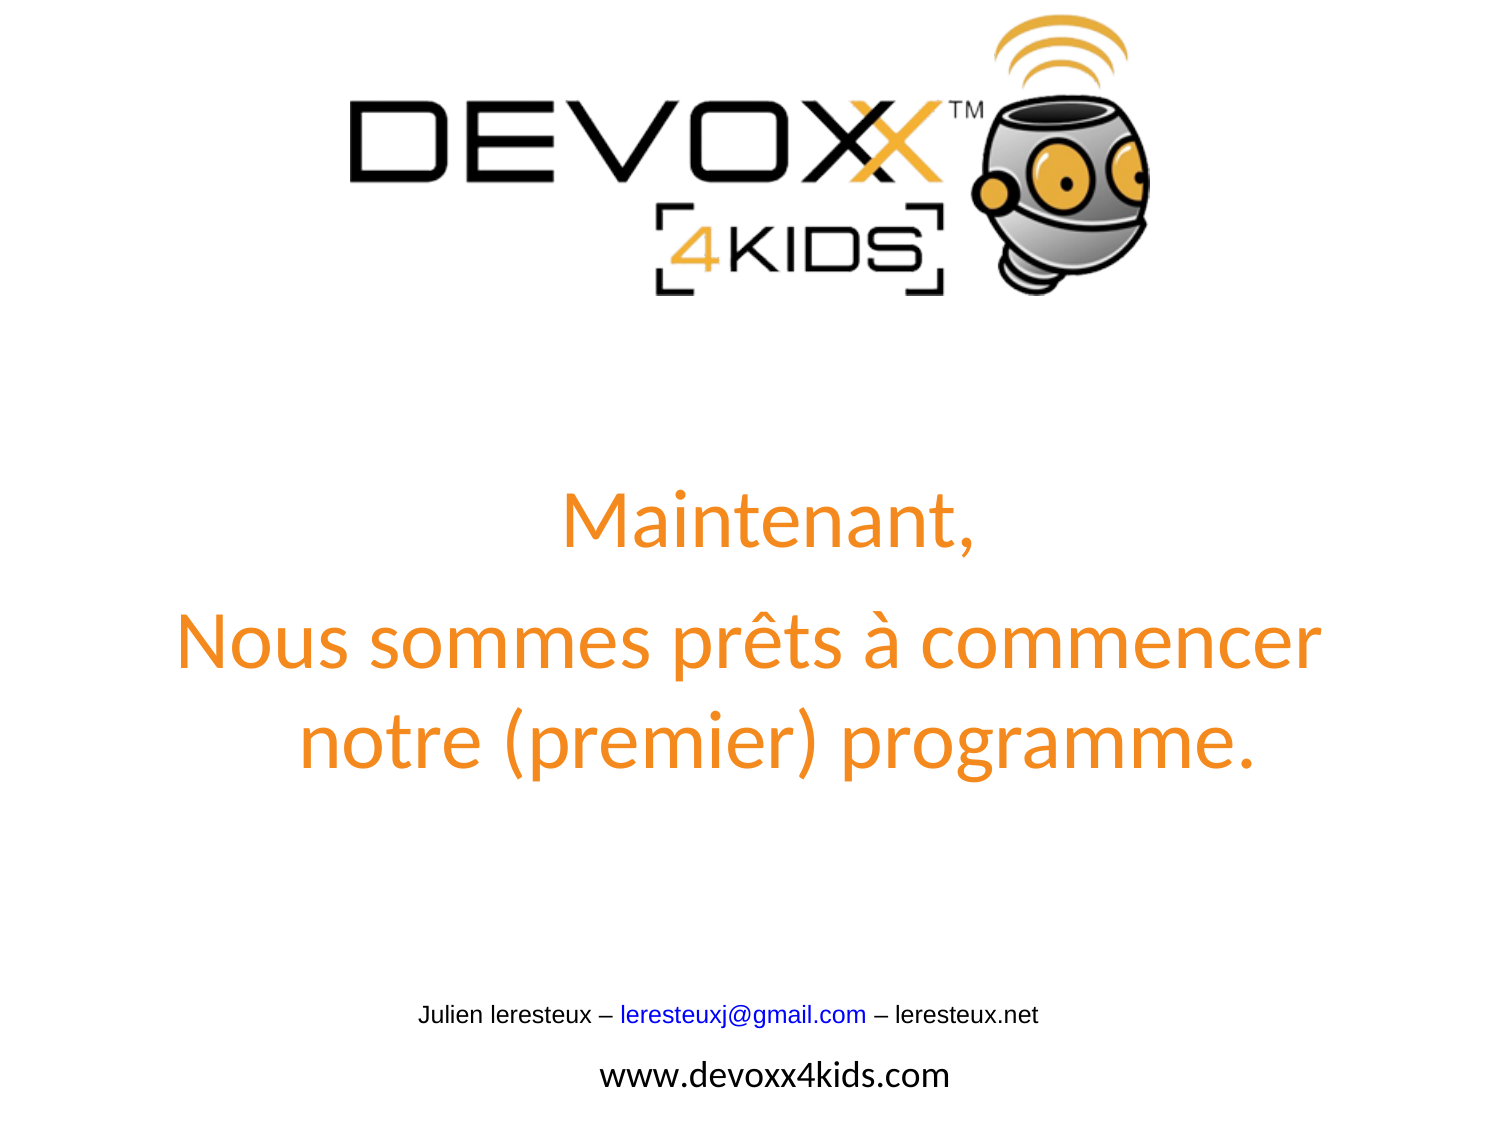

# Maintenant,
Nous sommes prêts à commencer notre (premier) programme.
Julien leresteux – leresteuxj@gmail.com – leresteux.net